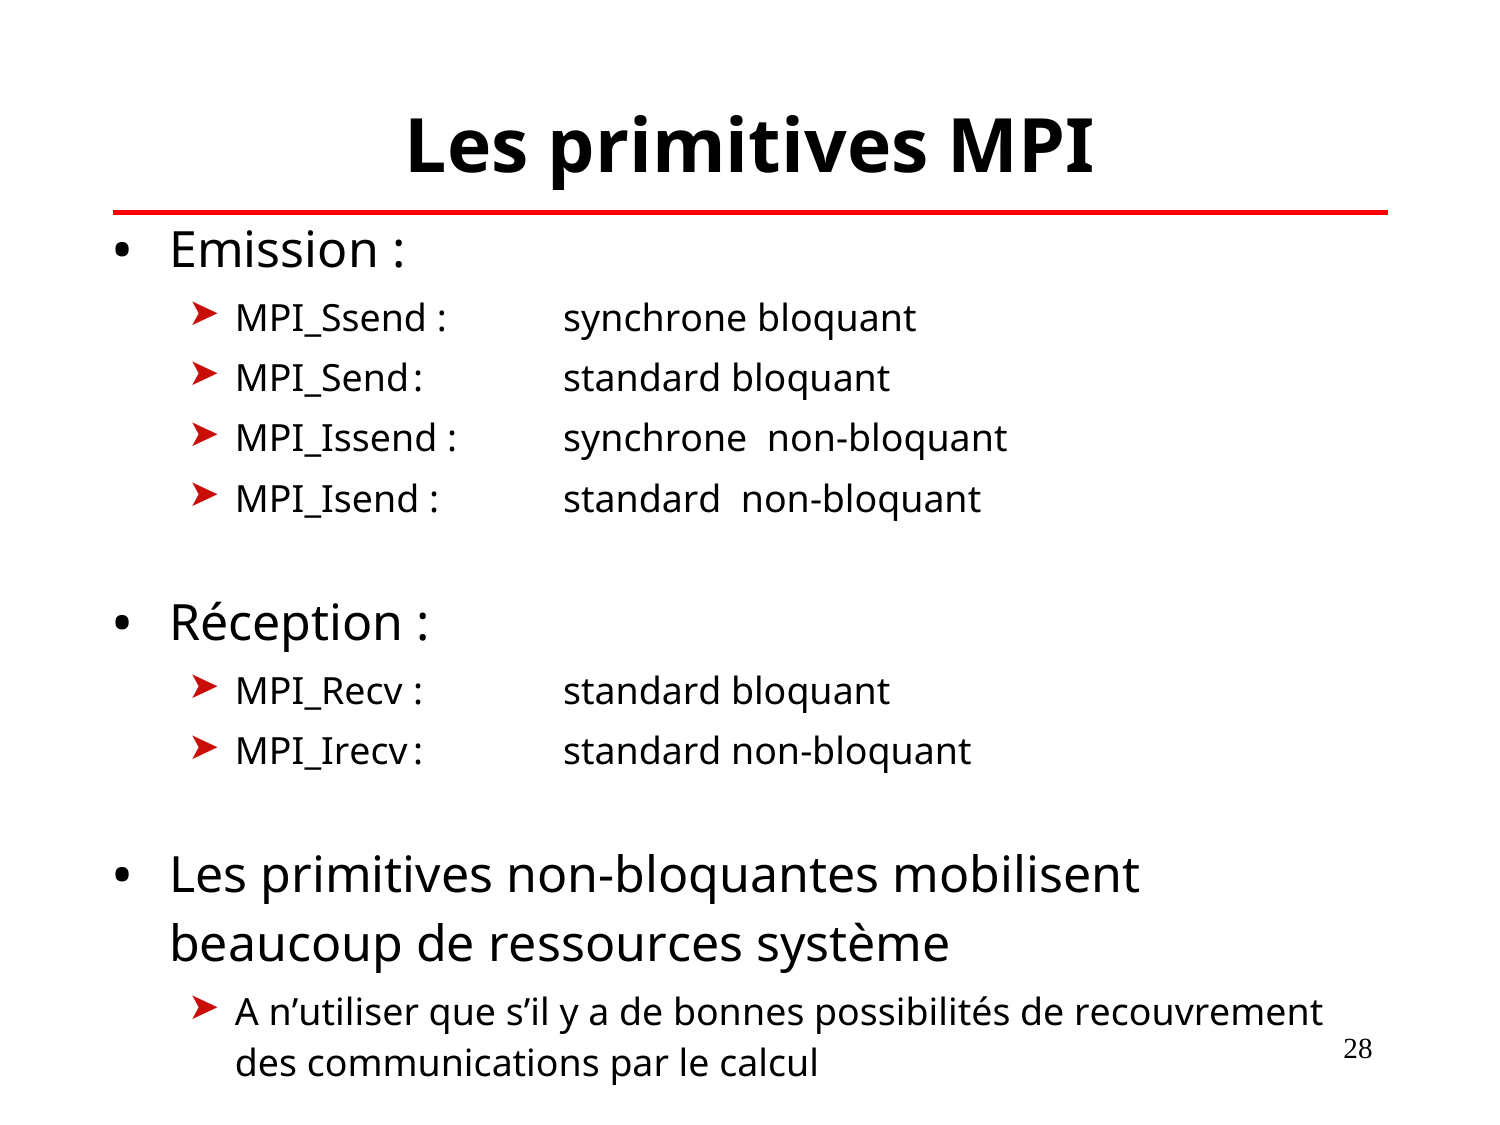

# Les primitives MPI
Emission :
MPI_Ssend :	synchrone bloquant
MPI_Send	:	standard bloquant
MPI_Issend :	synchrone non-bloquant
MPI_Isend :	standard non-bloquant
Réception :
MPI_Recv	:	standard bloquant
MPI_Irecv	:	standard non-bloquant
Les primitives non-bloquantes mobilisent beaucoup de ressources système
A n’utiliser que s’il y a de bonnes possibilités de recouvrement des communications par le calcul
28